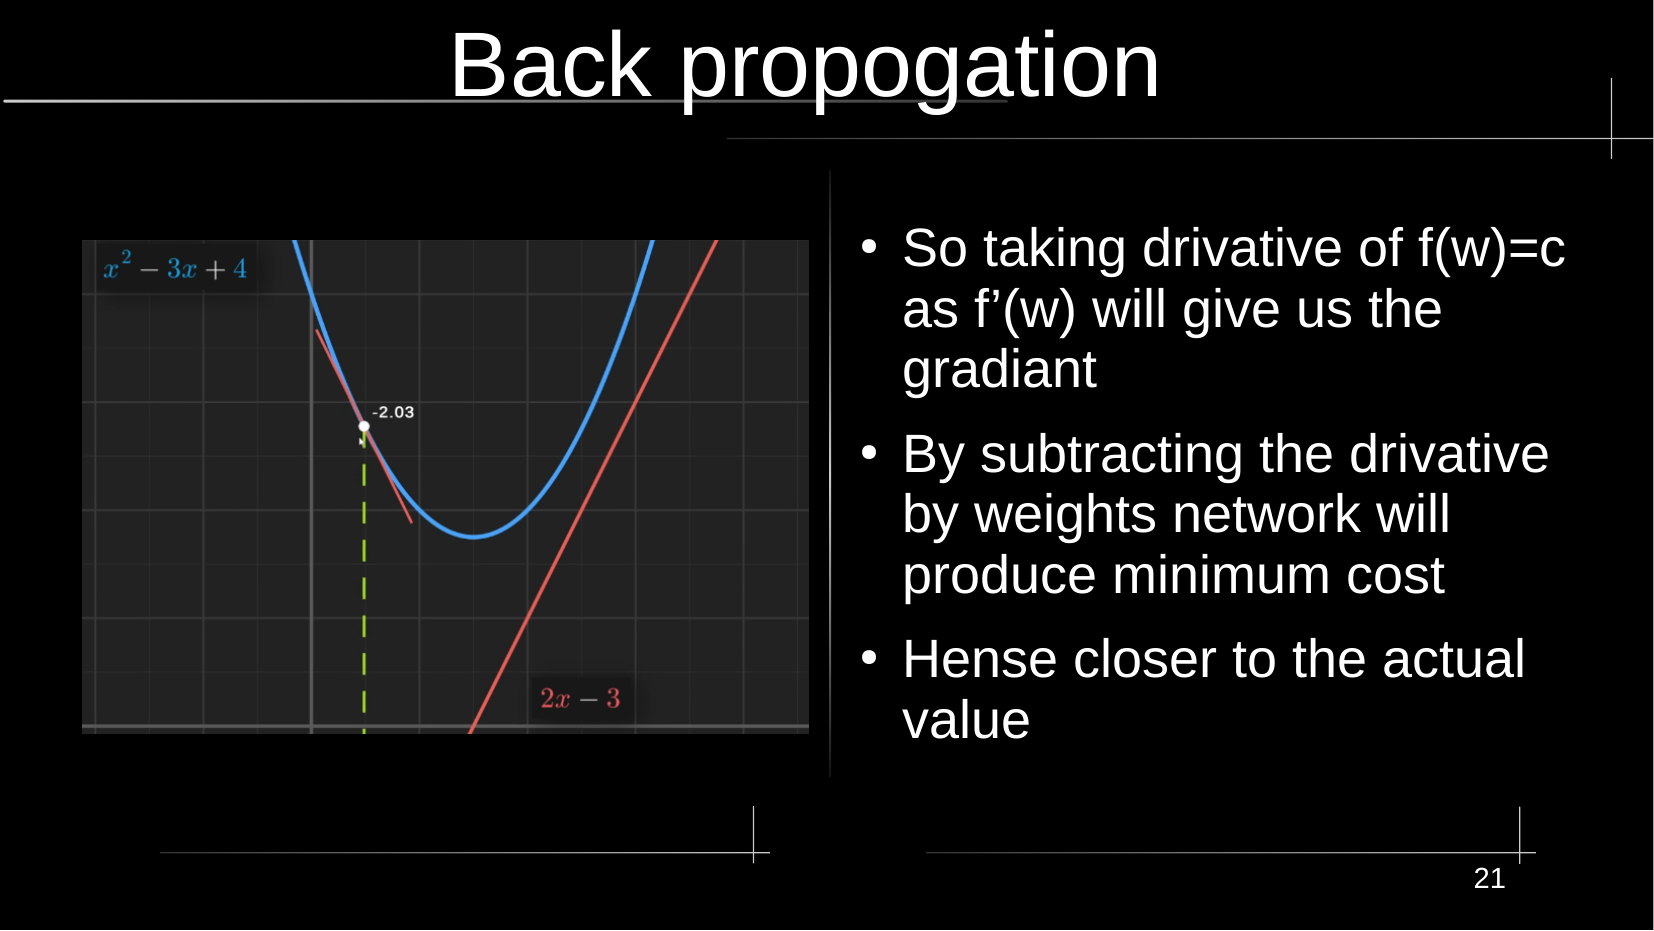

# Back propogation
So taking drivative of f(w)=c as f’(w) will give us the gradiant
By subtracting the drivative by weights network will produce minimum cost
Hense closer to the actual value
21